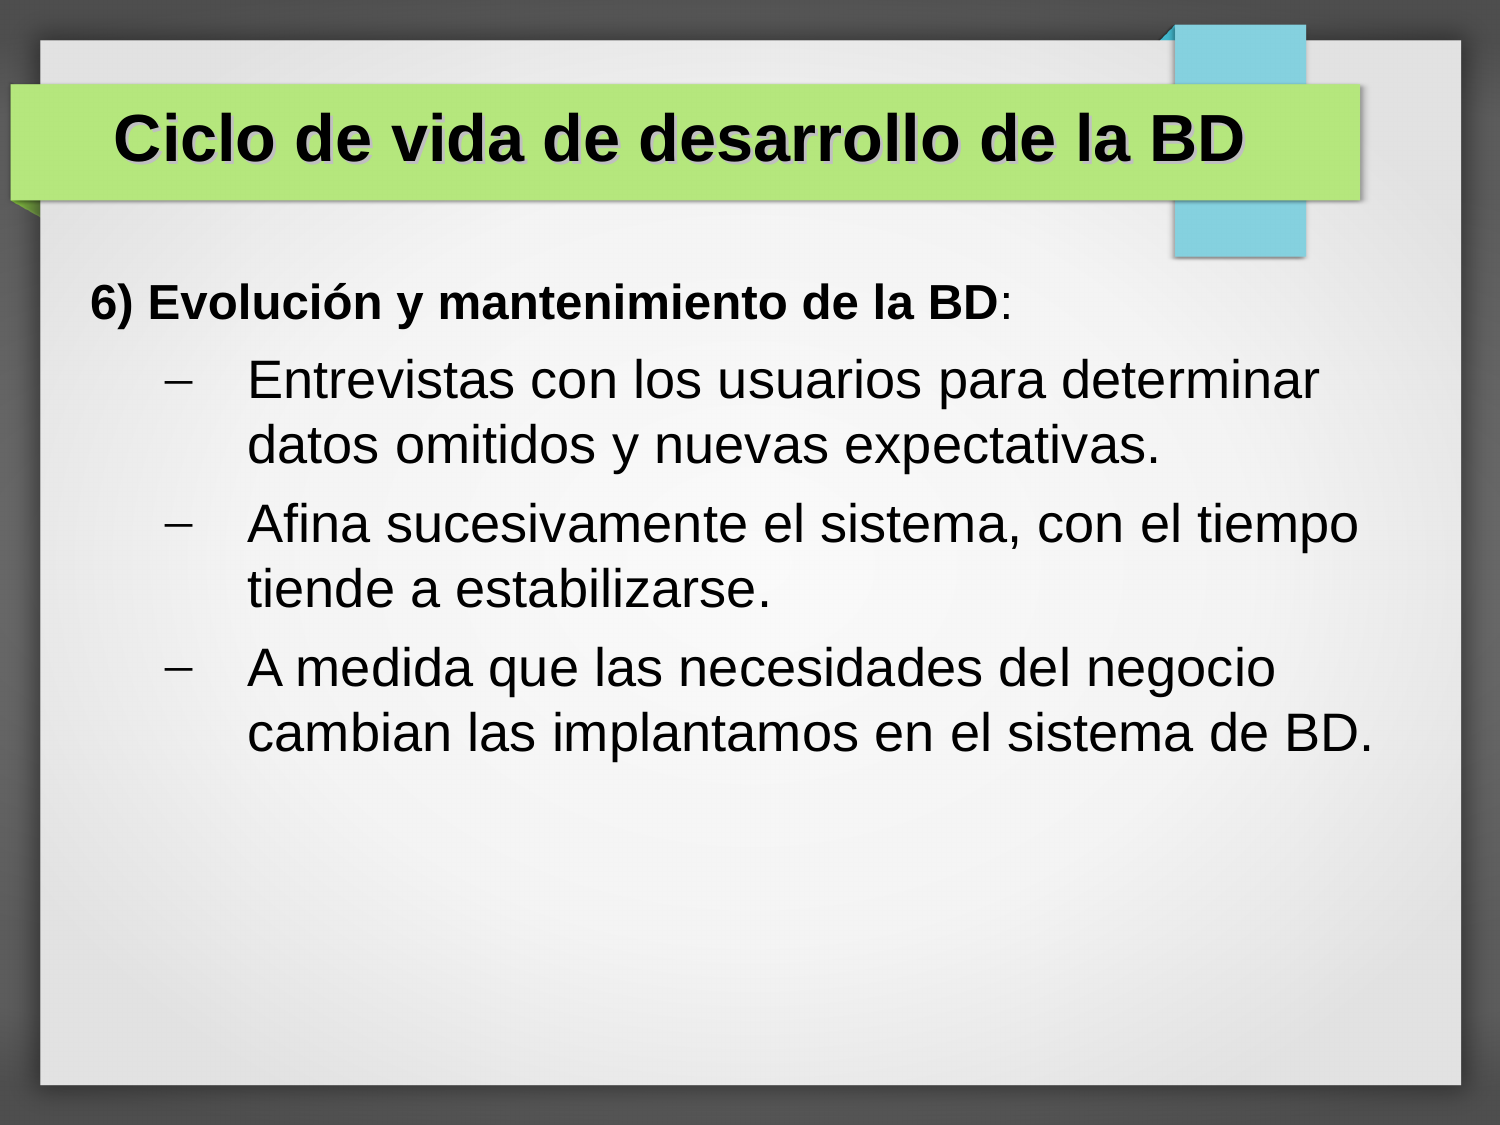

# Ciclo de vida de desarrollo de la BD
6) Evolución y mantenimiento de la BD:
Entrevistas con los usuarios para determinar datos omitidos y nuevas expectativas.
Afina sucesivamente el sistema, con el tiempo tiende a estabilizarse.
A medida que las necesidades del negocio cambian las implantamos en el sistema de BD.